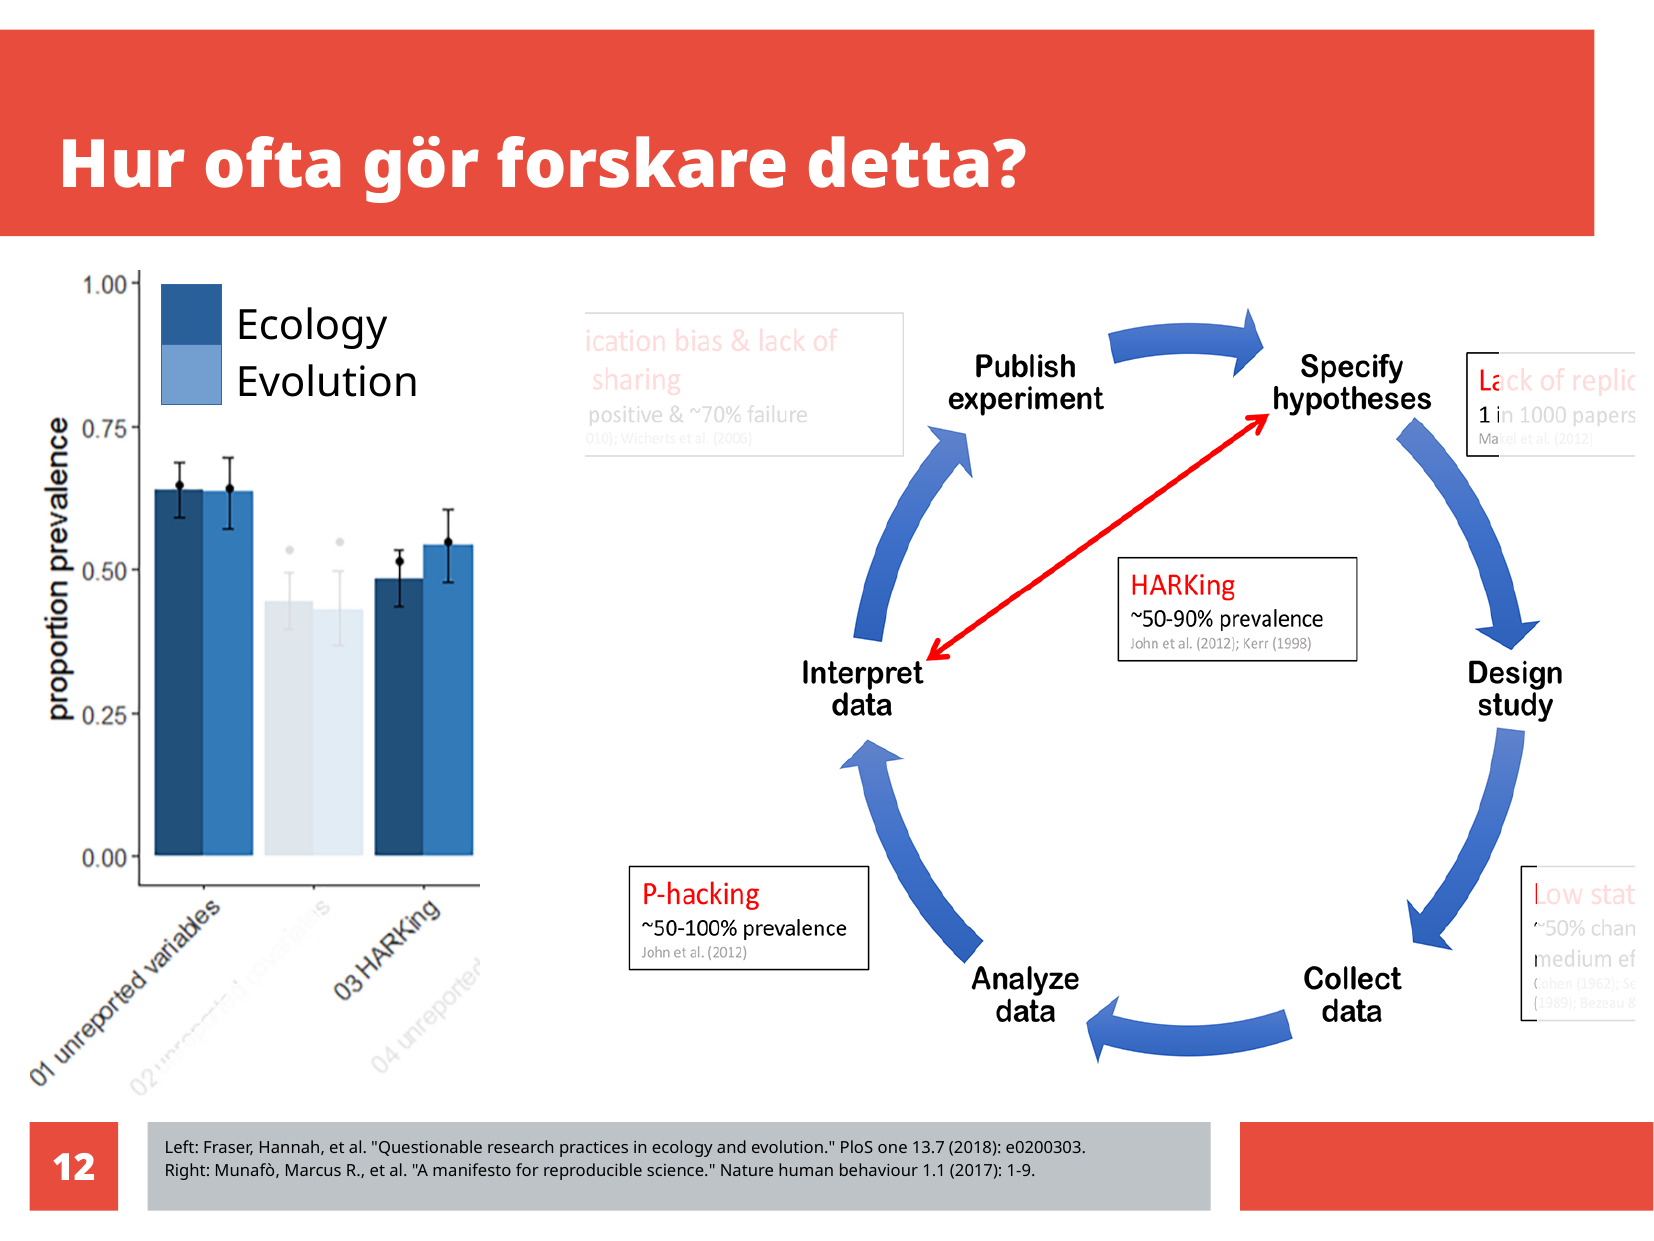

# Hur ofta gör forskare detta?
Ecology
Evolution
12
Left: Fraser, Hannah, et al. "Questionable research practices in ecology and evolution." PloS one 13.7 (2018): e0200303.
Right: Munafò, Marcus R., et al. "A manifesto for reproducible science." Nature human behaviour 1.1 (2017): 1-9.